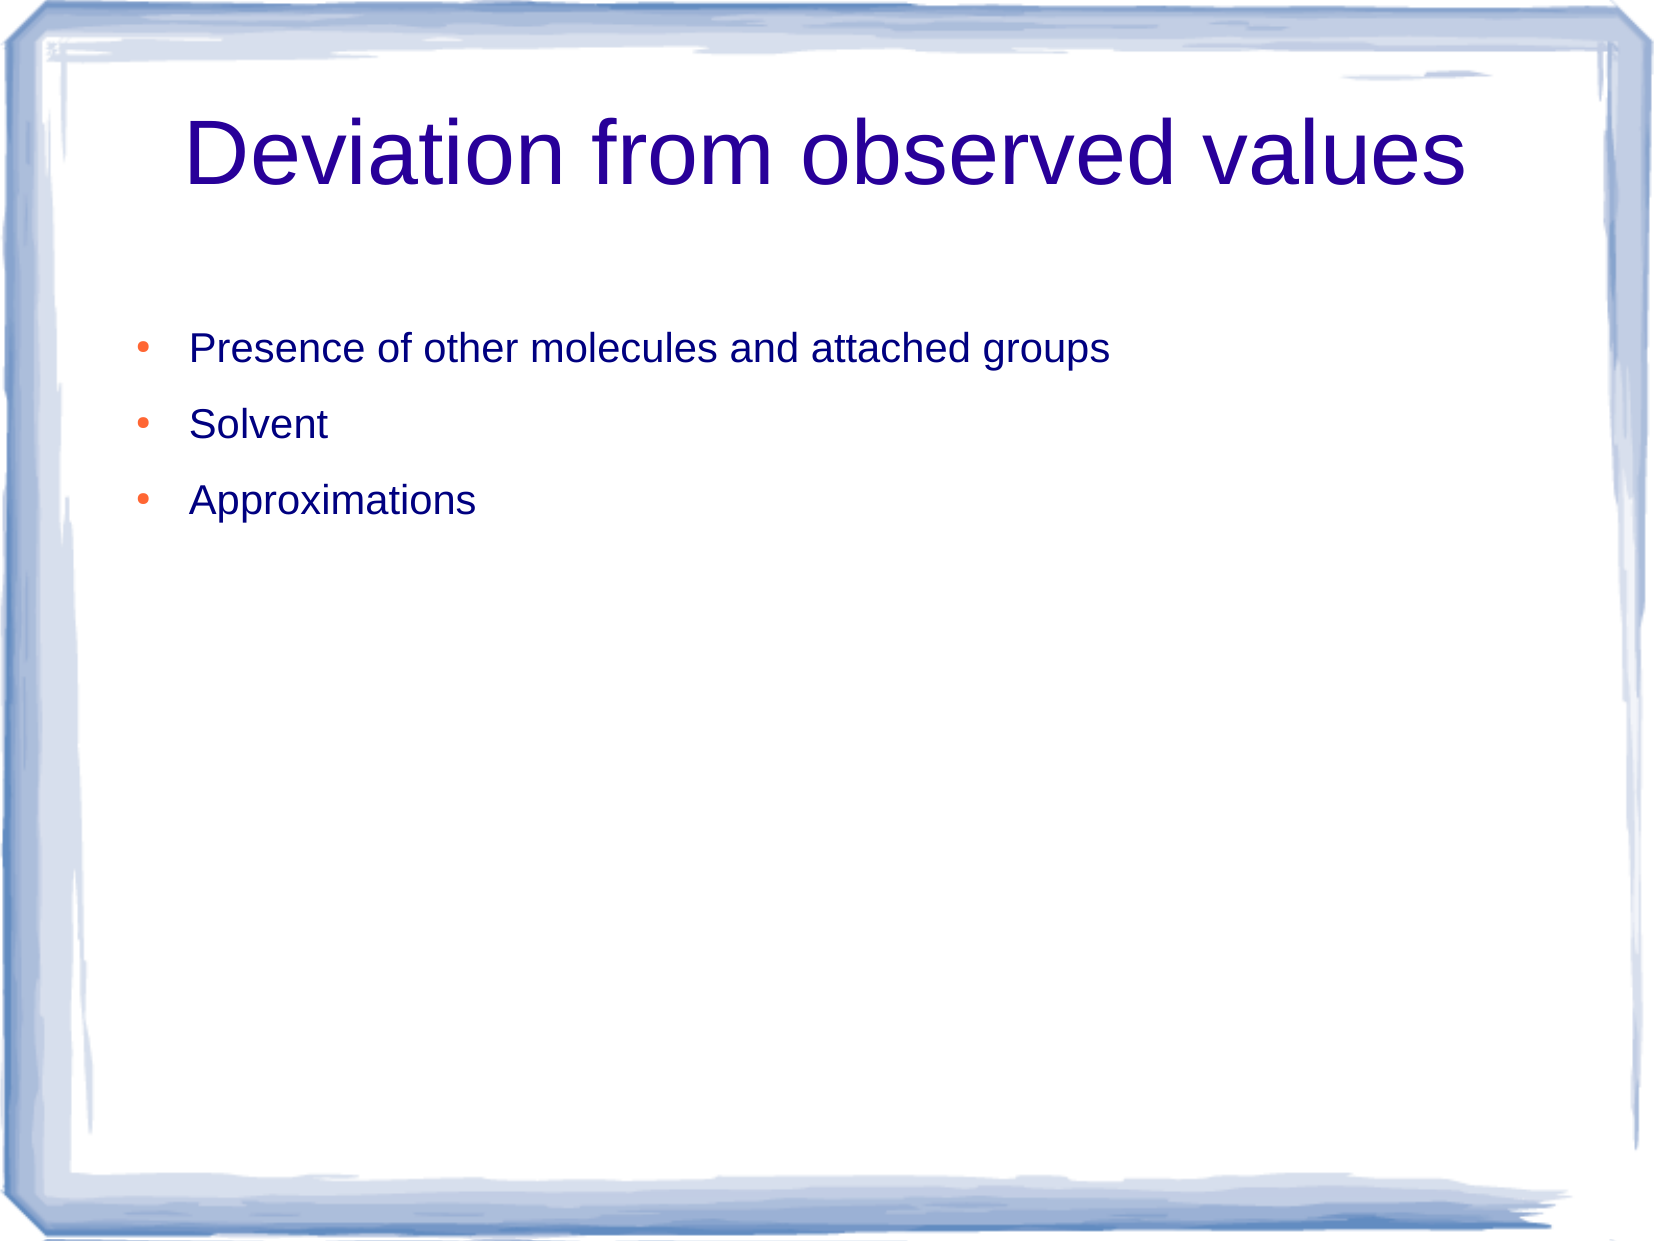

# Deviation from observed values
Presence of other molecules and attached groups
Solvent
Approximations